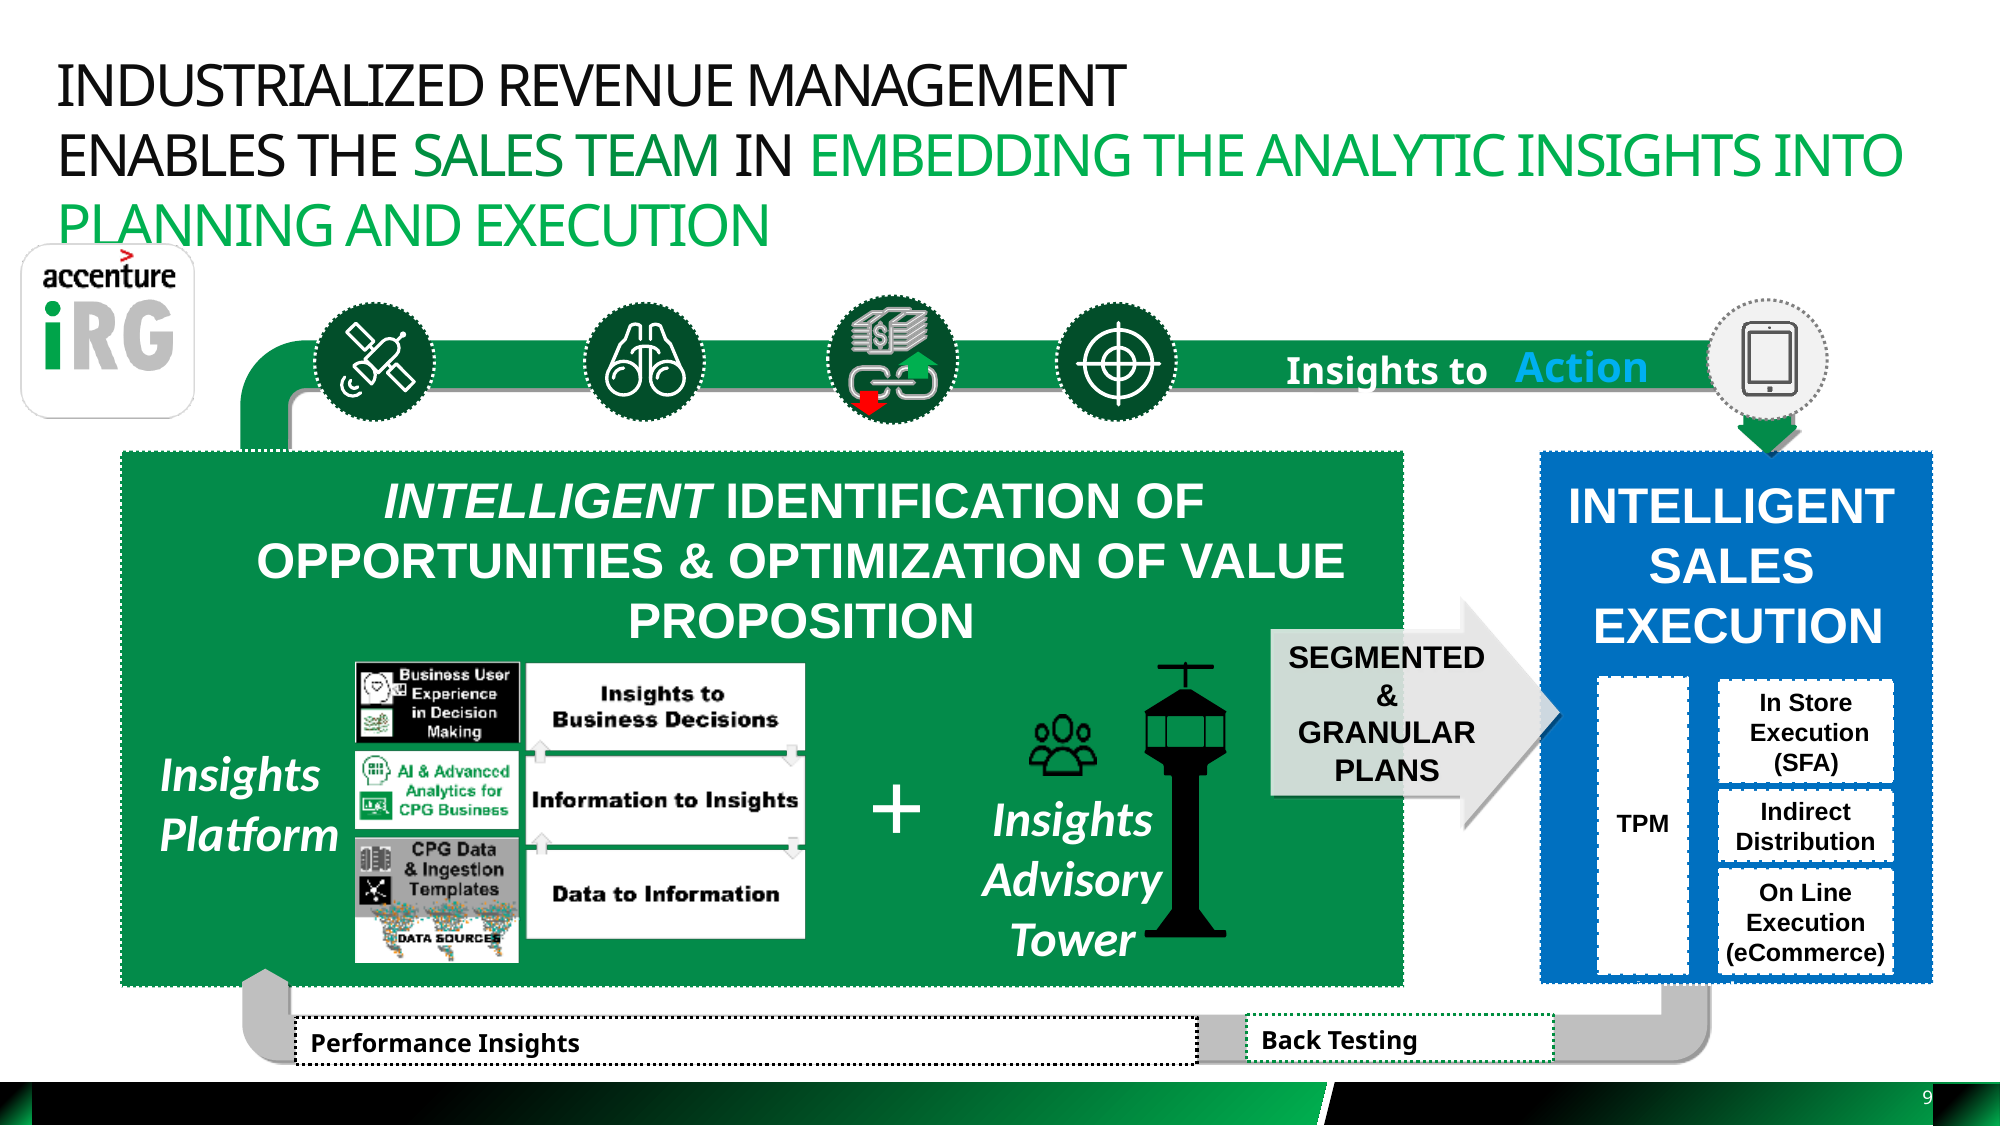

# Industrialized revenue management enables the sales TEAM in EMBEDDING the ANALYTIC INSIGHTS into PLANNING and execution
Action
Insights to
INTELLIGENT IDENTIFICATION OF
OPPORTUNITIES & OPTIMIZATION OF VALUE PROPOSITION
INTELLIGENT
SALES
EXECUTION
SEGMENTED
&
GRANULAR PLANS
TPM
In Store
 Execution
(SFA)
Insights Platform
+
Insights AdvisoryTower
Indirect Distribution
On Line
Execution
(eCommerce)
Back Testing
Performance Insights